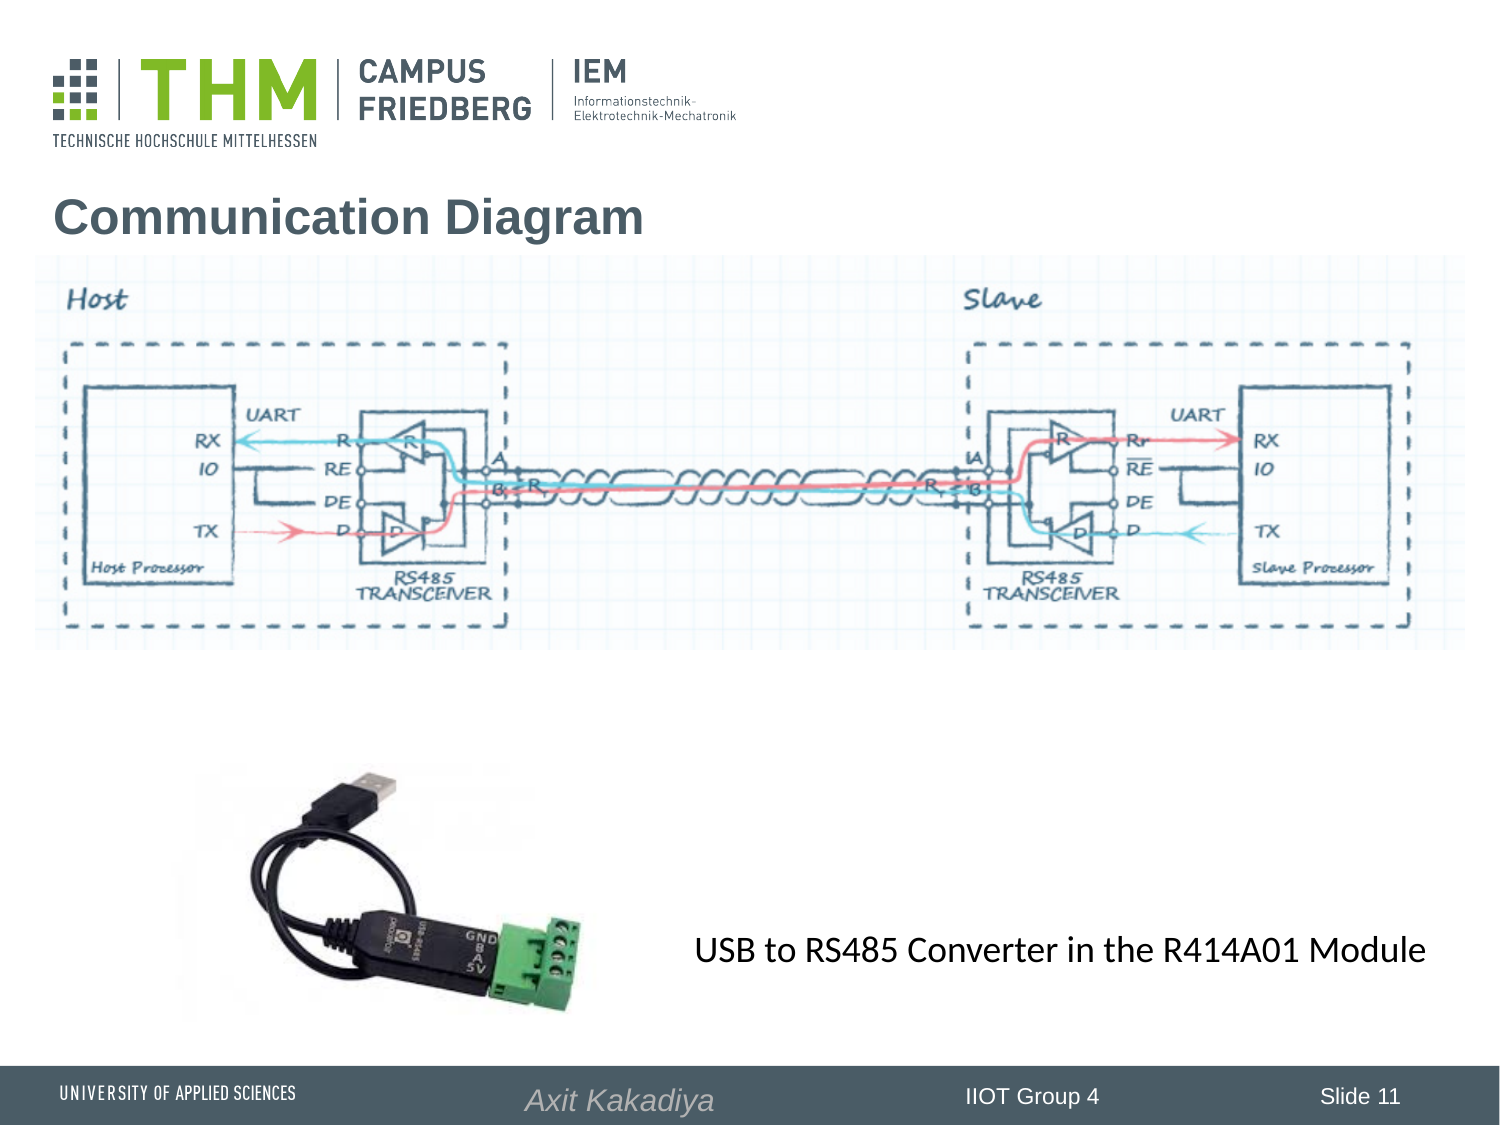

# Communication Diagram
USB to RS485 Converter in the R414A01 Module
Axit Kakadiya